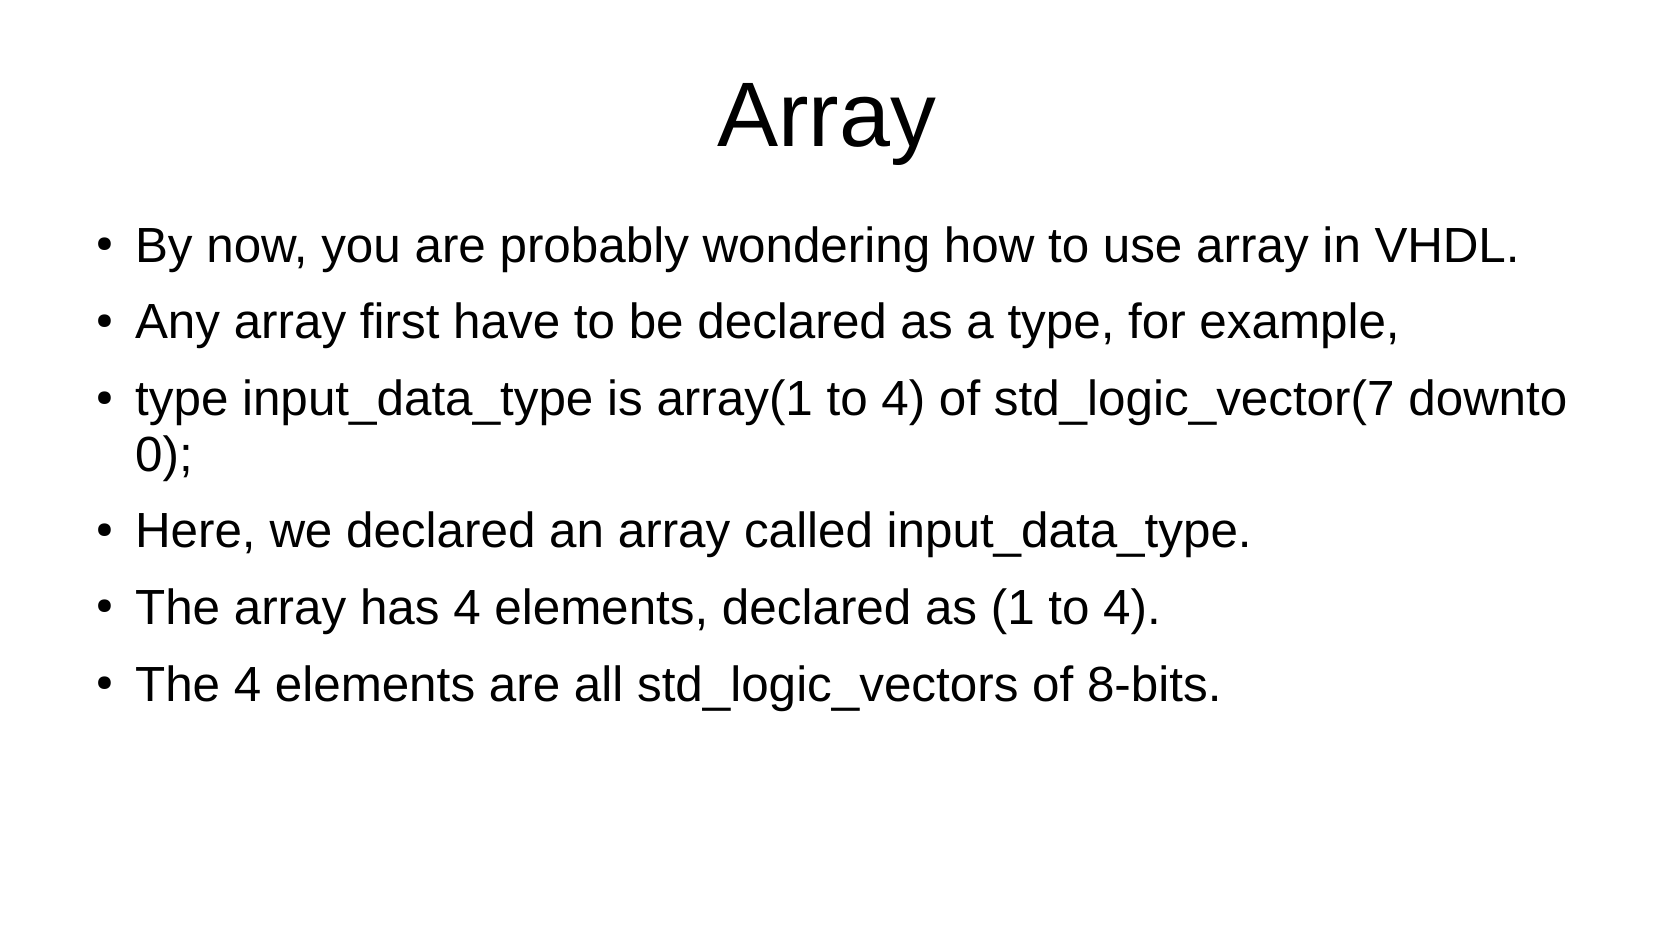

# Array
By now, you are probably wondering how to use array in VHDL.
Any array first have to be declared as a type, for example,
type input_data_type is array(1 to 4) of std_logic_vector(7 downto 0);
Here, we declared an array called input_data_type.
The array has 4 elements, declared as (1 to 4).
The 4 elements are all std_logic_vectors of 8-bits.